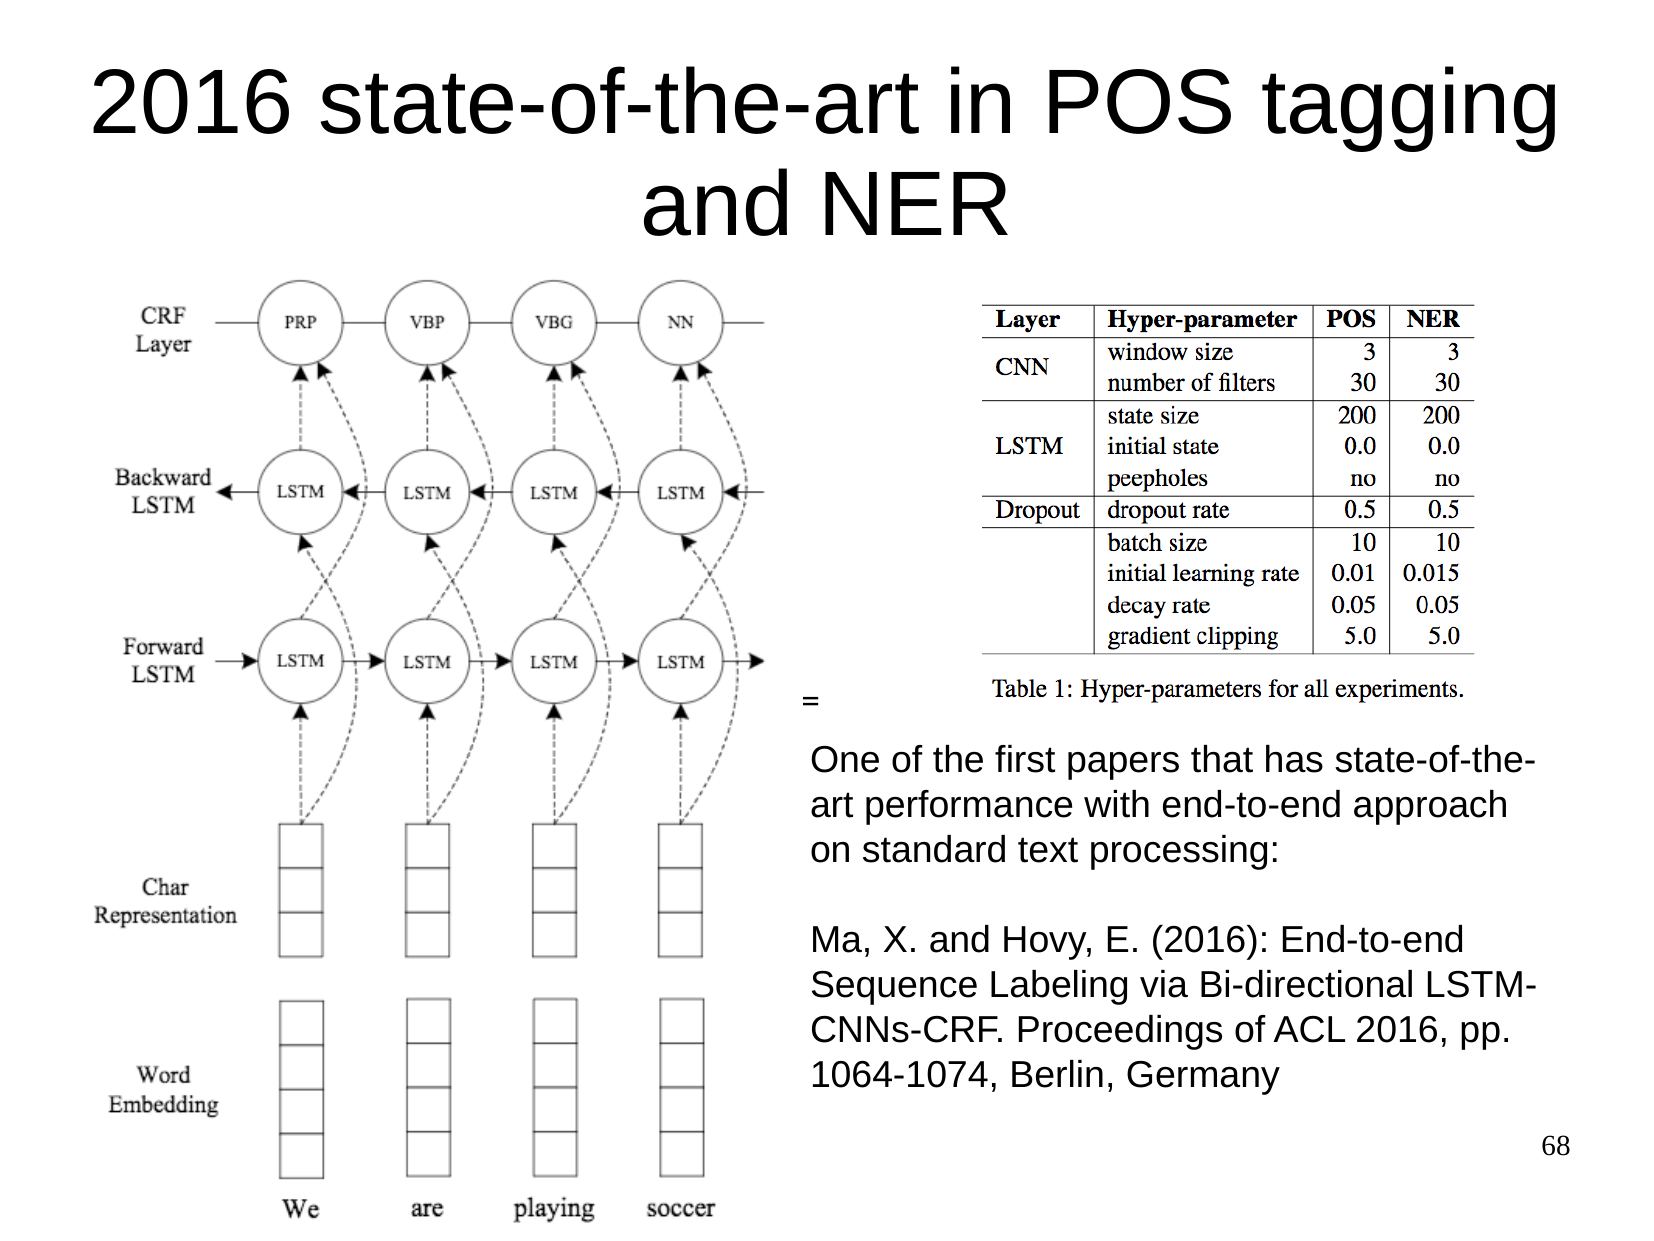

# 2016 state-of-the-art in POS tagging and NER
=
One of the first papers that has state-of-the-art performance with end-to-end approach on standard text processing:
Ma, X. and Hovy, E. (2016): End-to-end Sequence Labeling via Bi-directional LSTM-CNNs-CRF. Proceedings of ACL 2016, pp. 1064-1074, Berlin, Germany
68